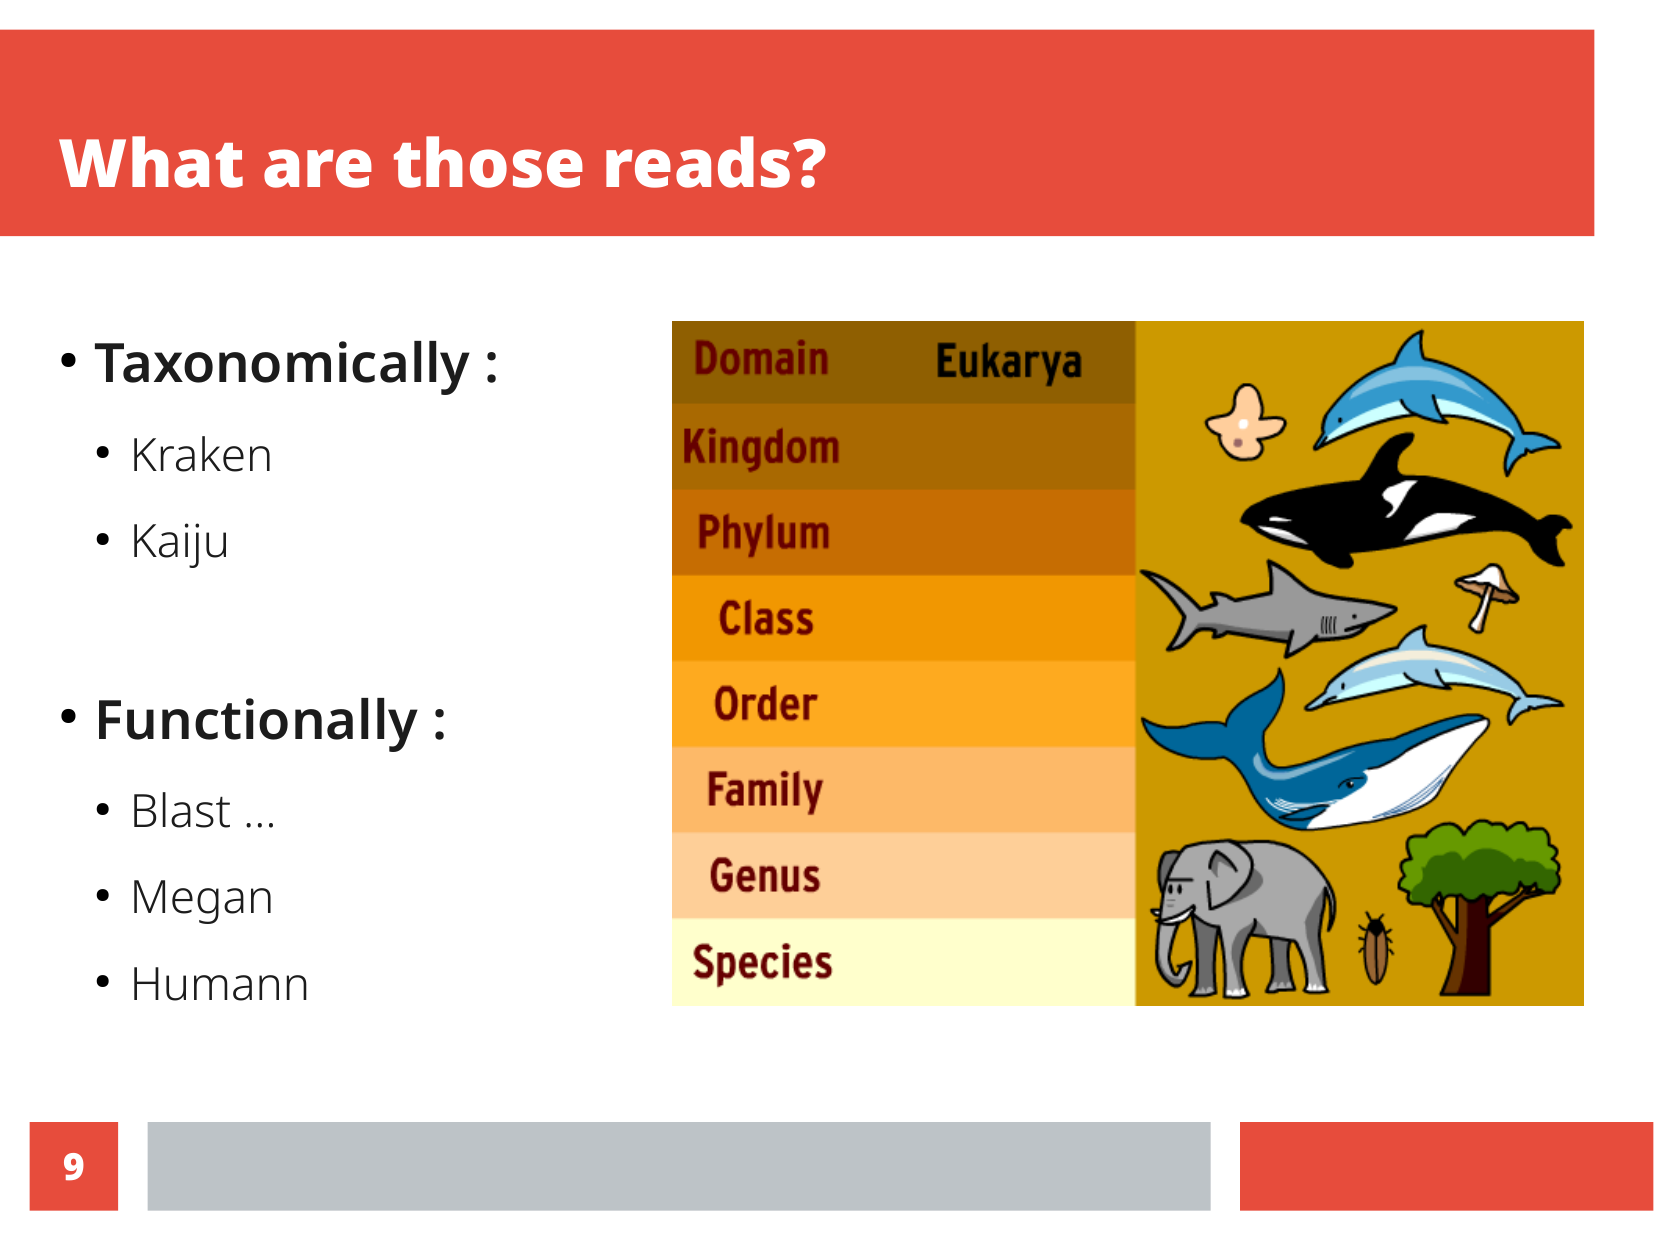

# What are those reads?
Taxonomically :
Kraken
Kaiju
Functionally :
Blast …
Megan
Humann
9